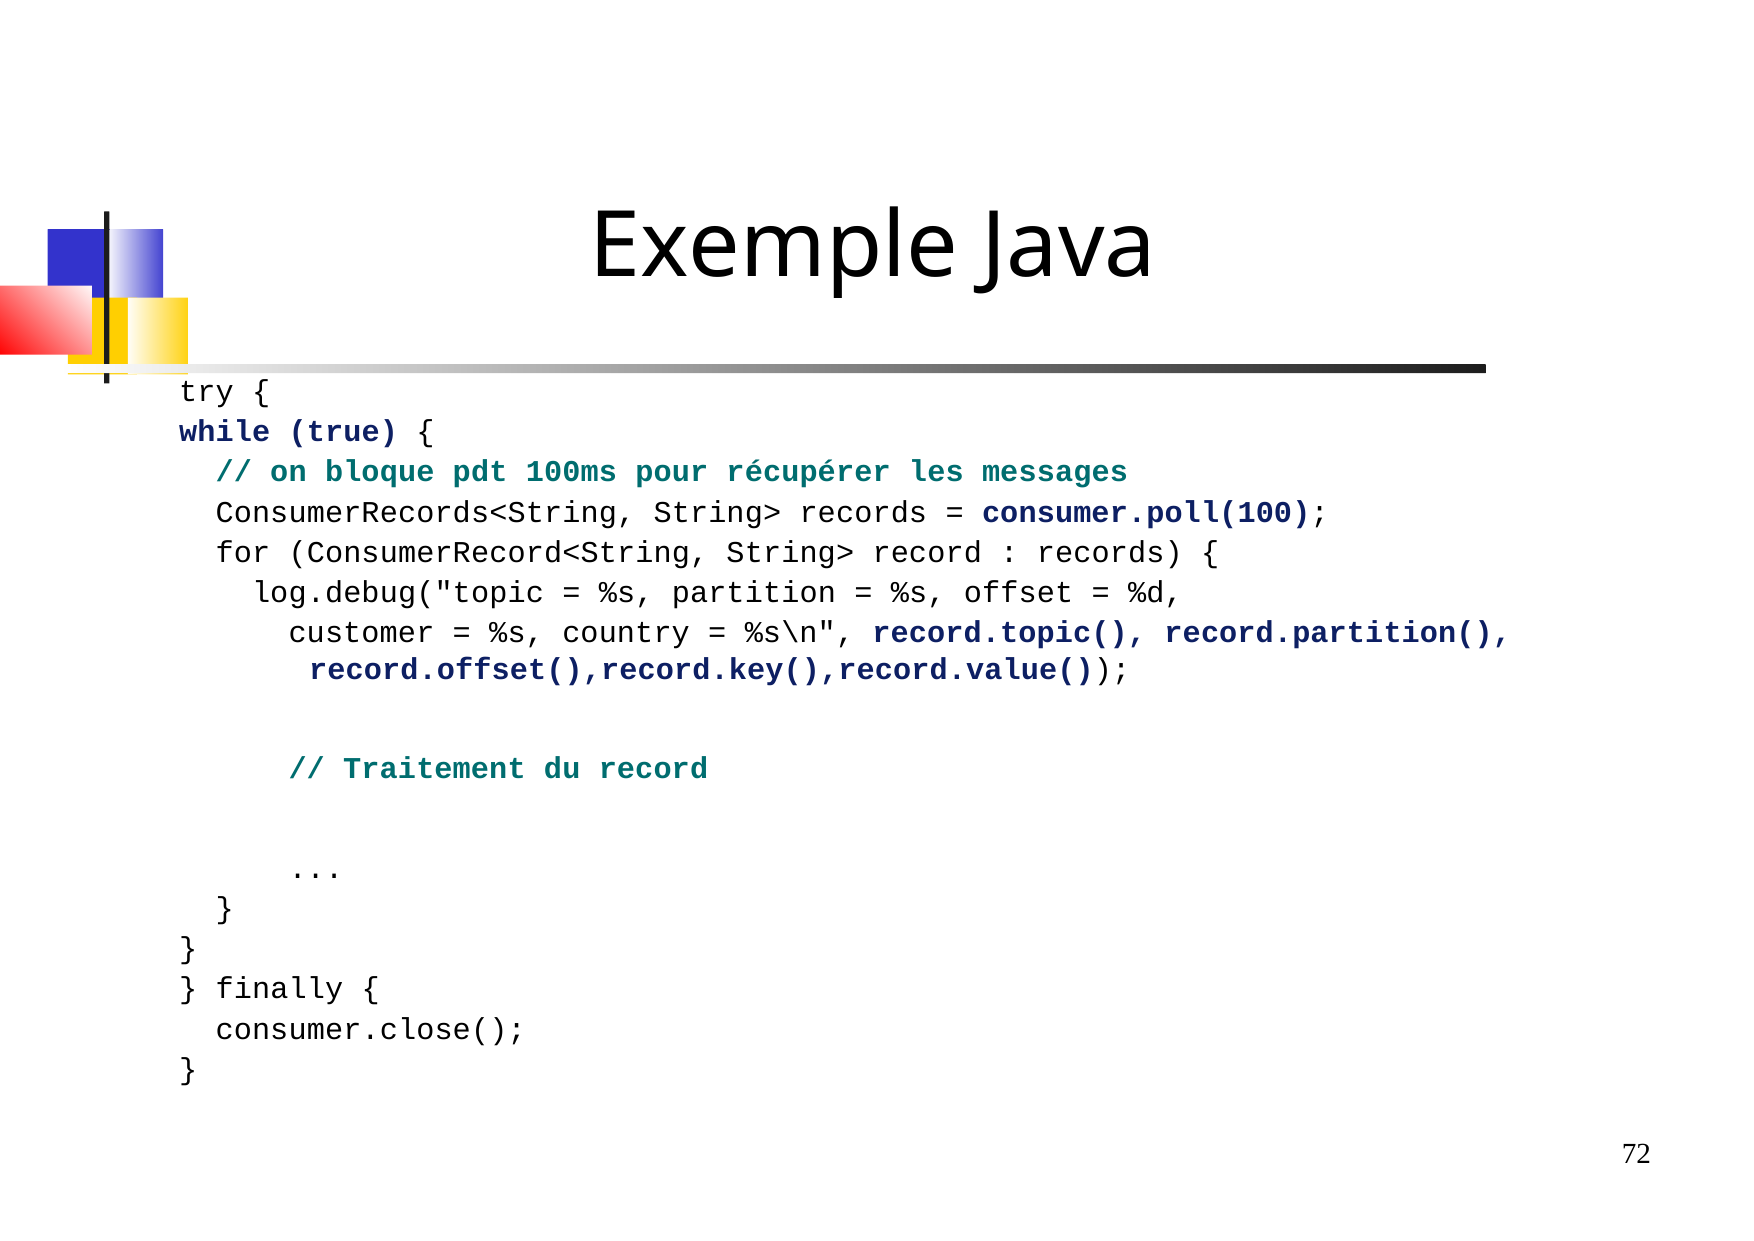

# Exemple Java
try {
while (true) {
 // on bloque pdt 100ms pour récupérer les messages
 ConsumerRecords<String, String> records = consumer.poll(100);
 for (ConsumerRecord<String, String> record : records) {
 log.debug("topic = %s, partition = %s, offset = %d,
 customer = %s, country = %s\n", record.topic(), record.partition(),
 record.offset(),record.key(),record.value());
 // Traitement du record
 ...
 }
}
} finally {
 consumer.close();
}